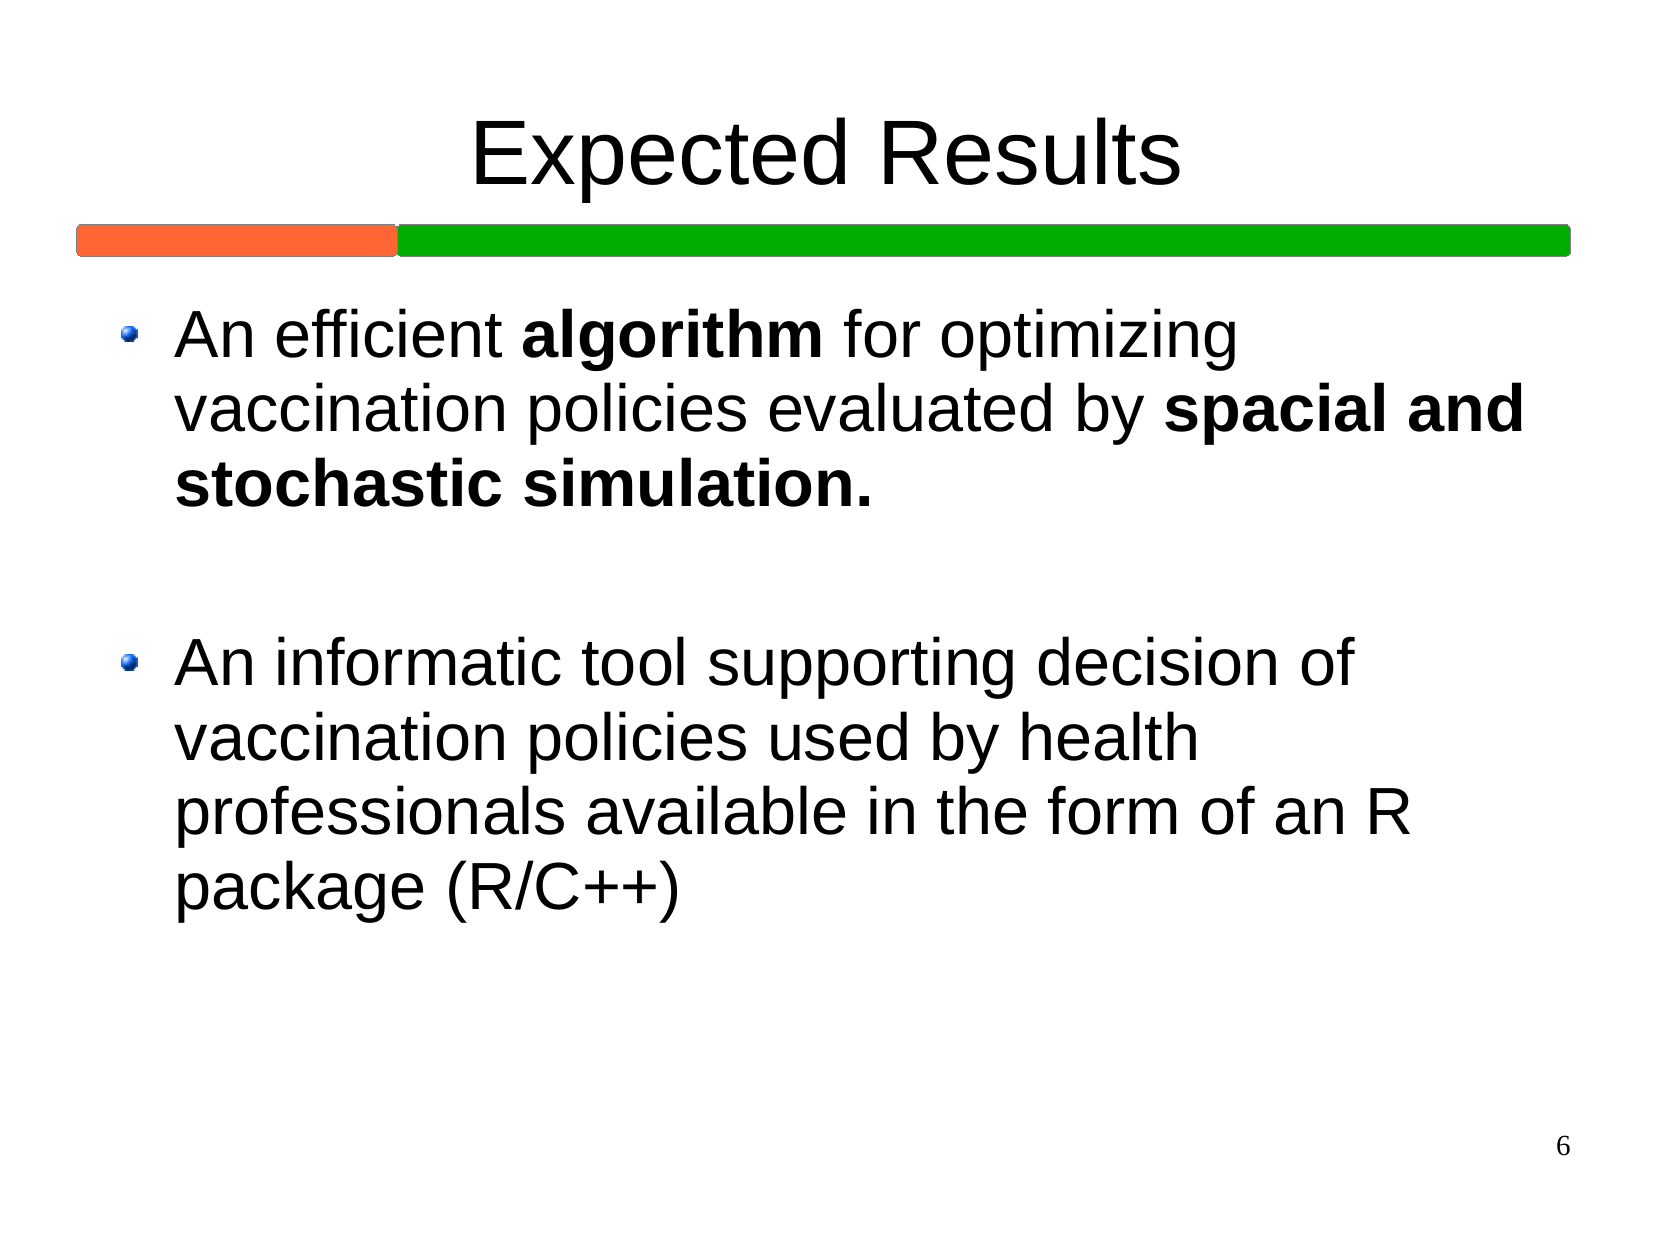

# Expected Results
An efficient algorithm for optimizing vaccination policies evaluated by spacial and stochastic simulation.
An informatic tool supporting decision of vaccination policies used by health professionals available in the form of an R package (R/C++)
6